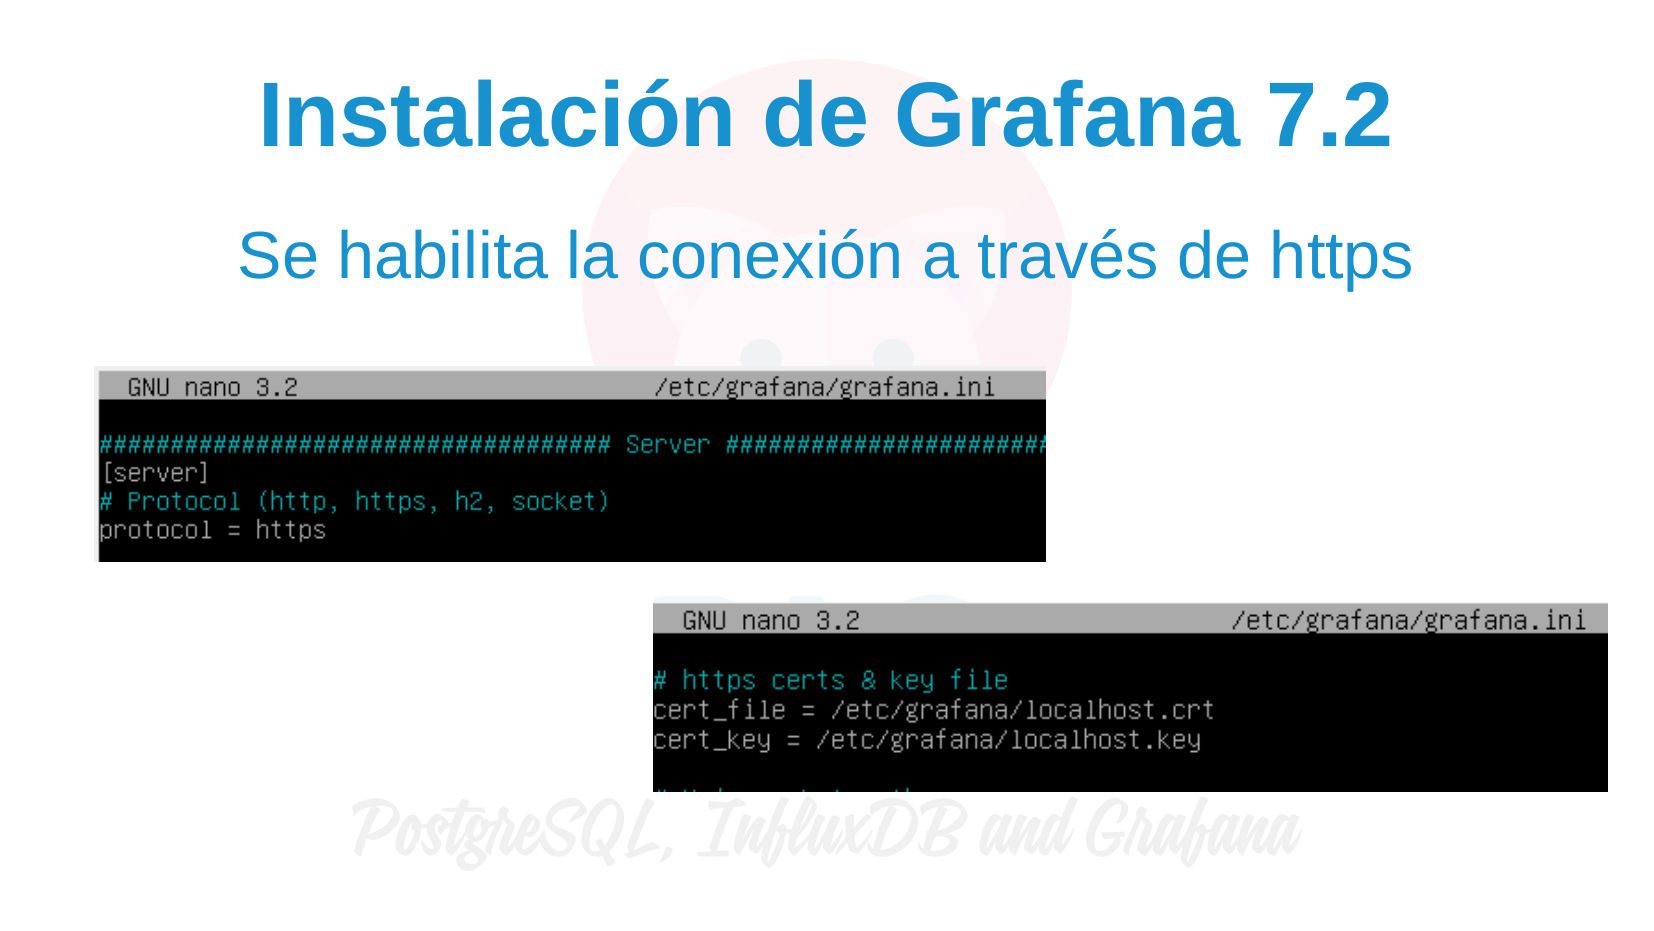

# Instalación de Grafana 7.2
Se habilita la conexión a través de https